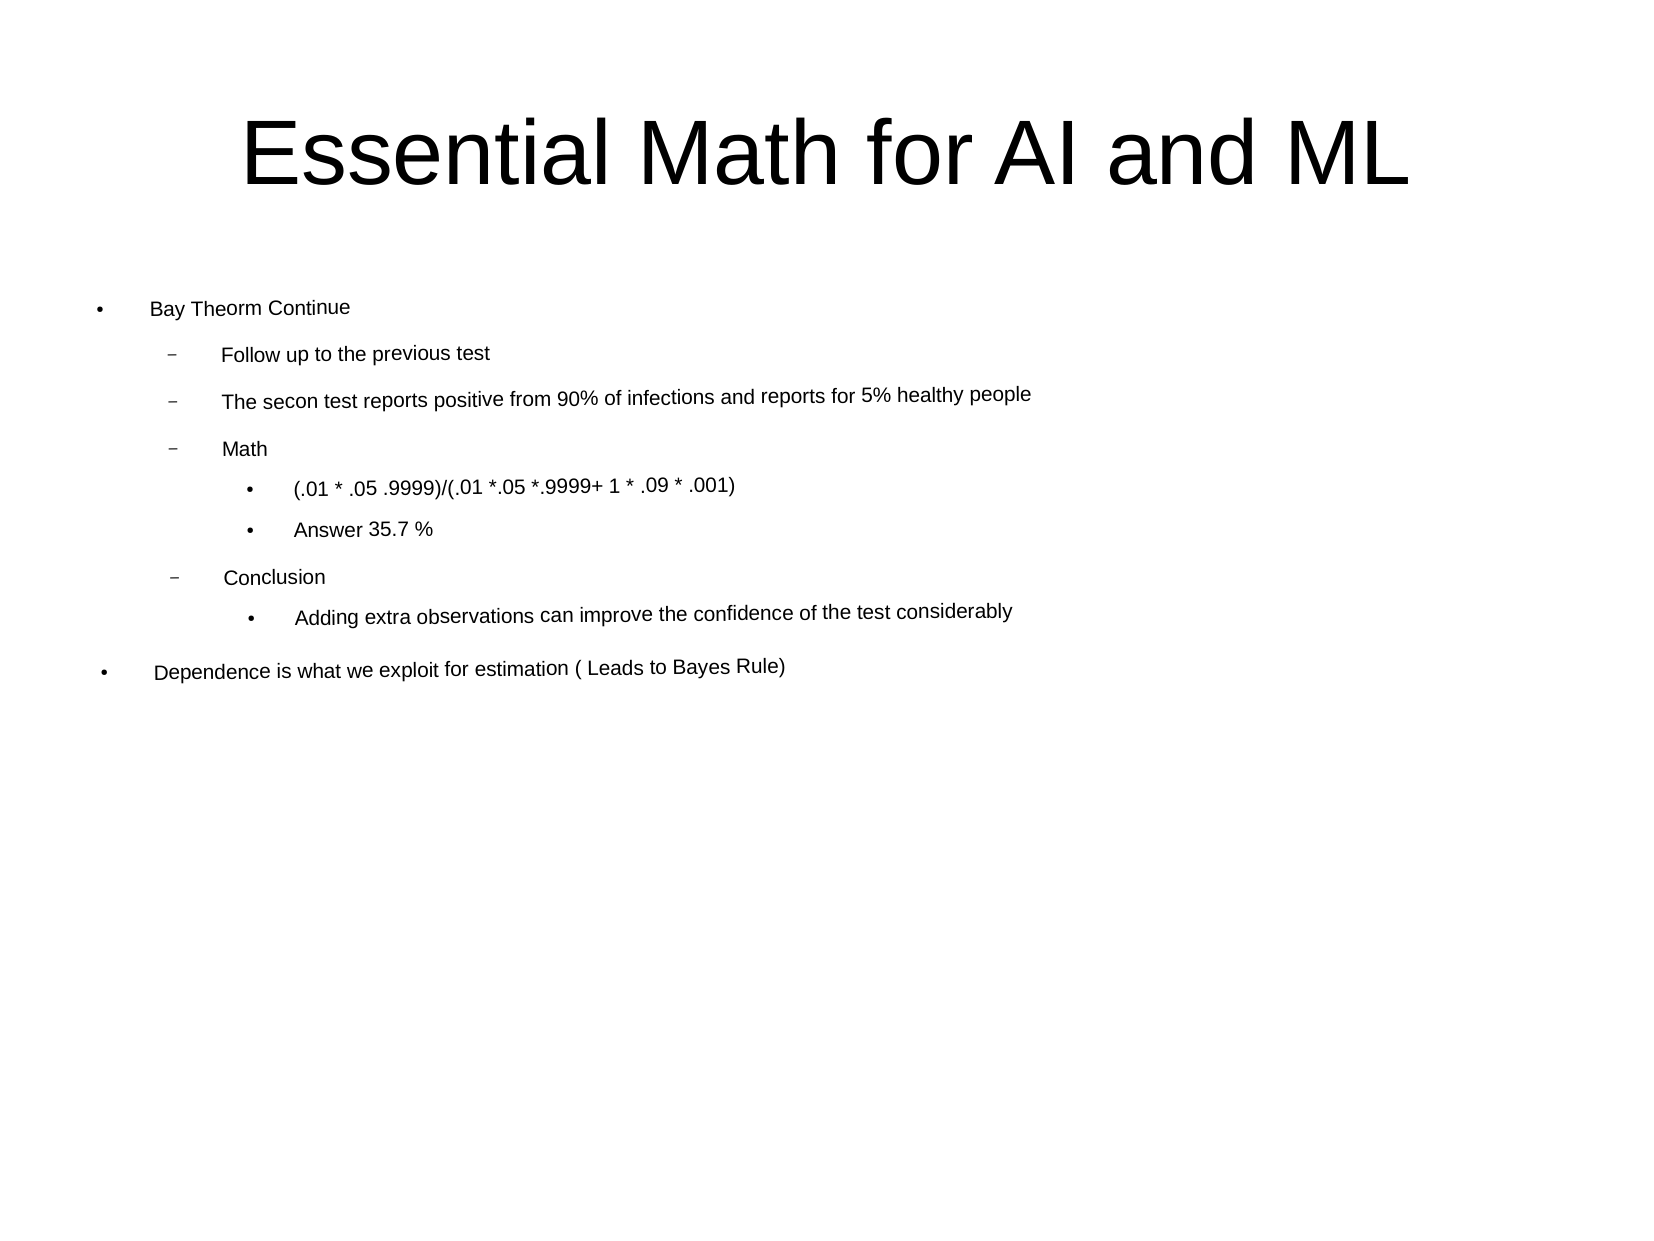

# Essential Math for AI and ML
Bay Theorm Continue
Follow up to the previous test
The secon test reports positive from 90% of infections and reports for 5% healthy people
Math
(.01 * .05 .9999)/(.01 *.05 *.9999+ 1 * .09 * .001)
Answer 35.7 %
Conclusion
Adding extra observations can improve the confidence of the test considerably
Dependence is what we exploit for estimation ( Leads to Bayes Rule)